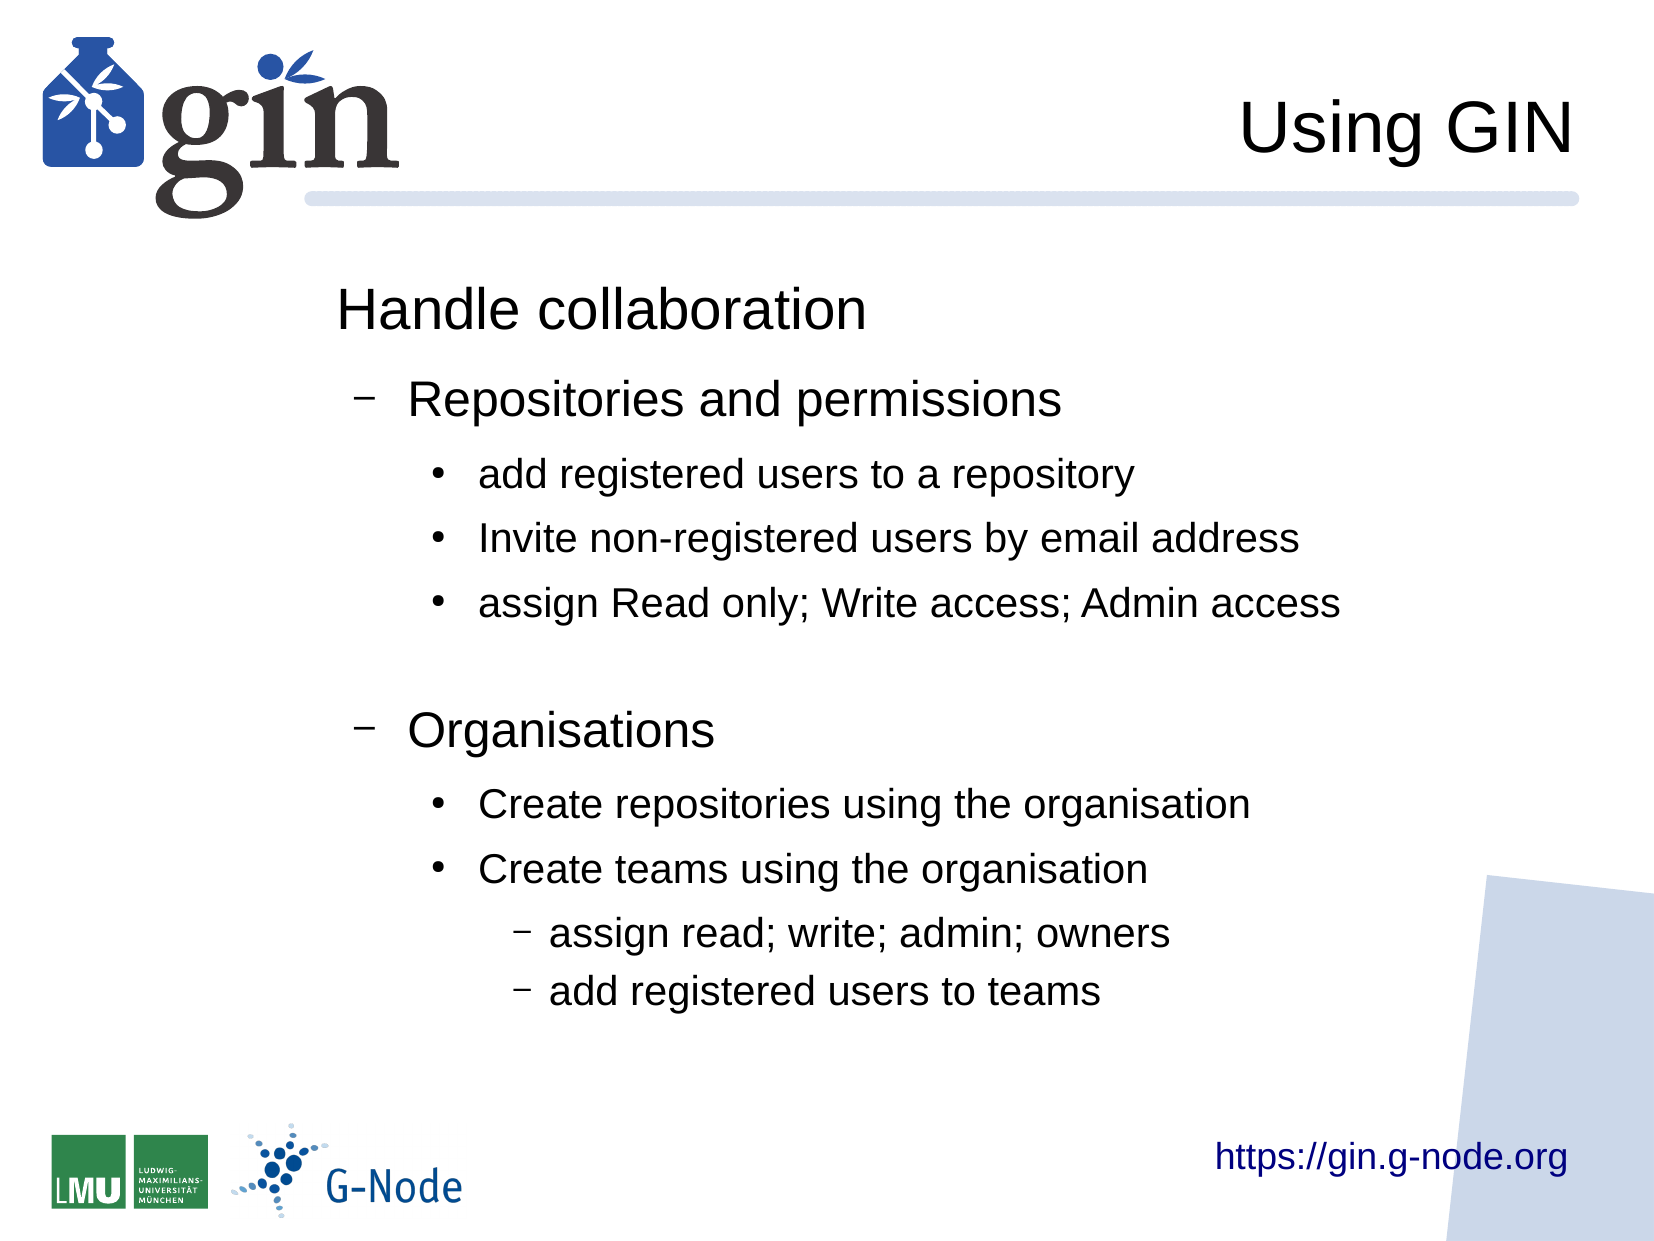

Using GIN
# Handle collaboration
Repositories and permissions
add registered users to a repository
Invite non-registered users by email address
assign Read only; Write access; Admin access
Organisations
Create repositories using the organisation
Create teams using the organisation
assign read; write; admin; owners
add registered users to teams
https://gin.g-node.org